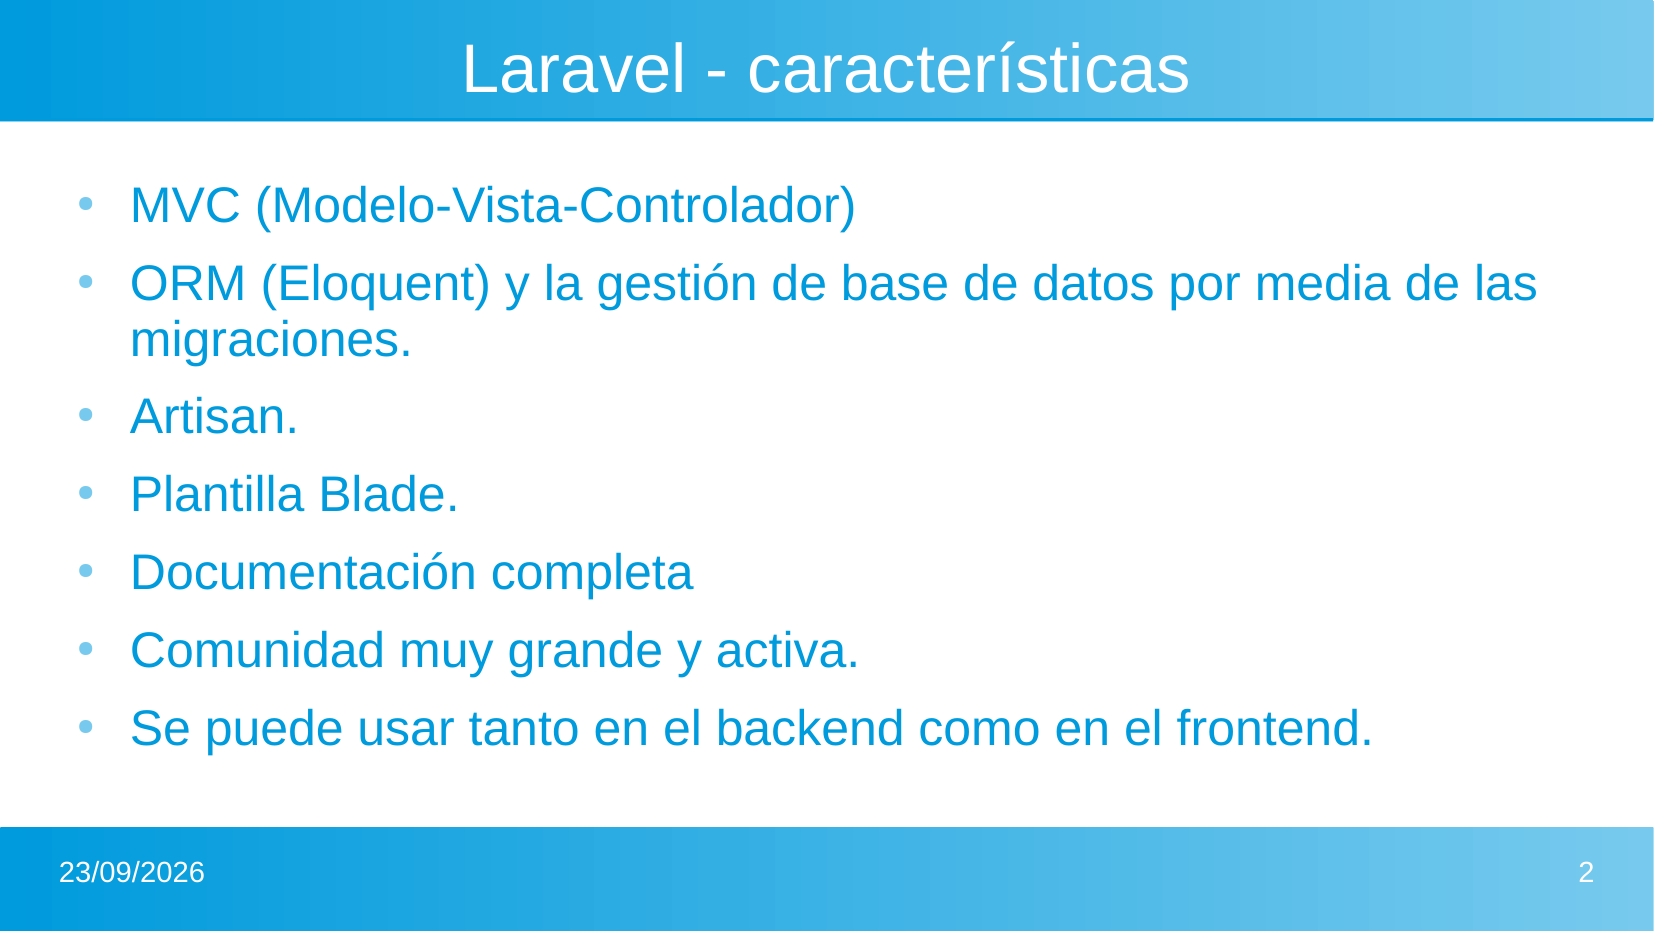

# Laravel - características
MVC (Modelo-Vista-Controlador)
ORM (Eloquent) y la gestión de base de datos por media de las migraciones.
Artisan.
Plantilla Blade.
Documentación completa
Comunidad muy grande y activa.
Se puede usar tanto en el backend como en el frontend.
2